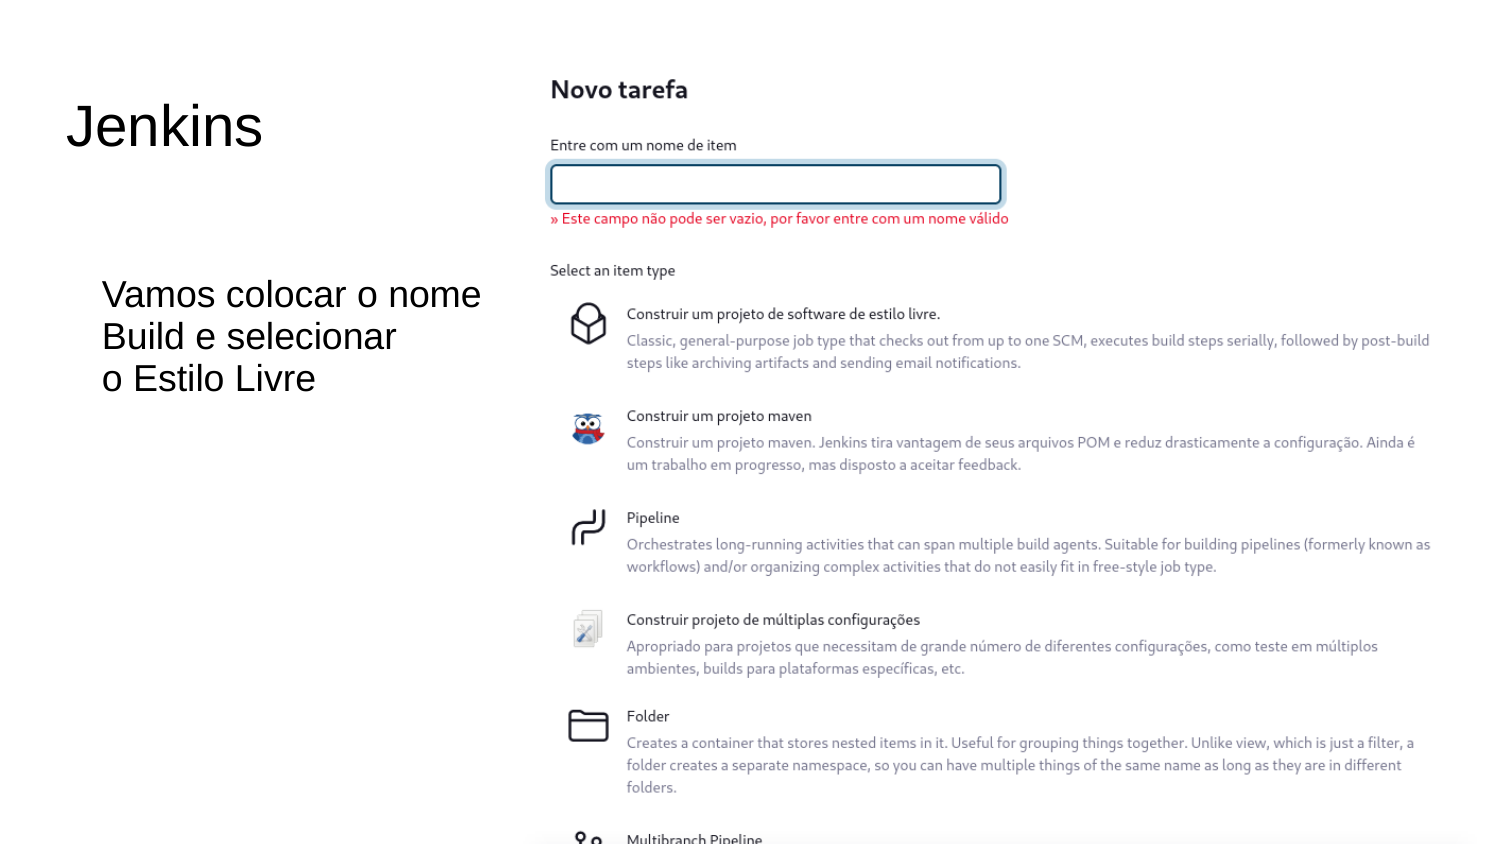

# Jenkins
Vamos colocar o nome
Build e selecionar
o Estilo Livre